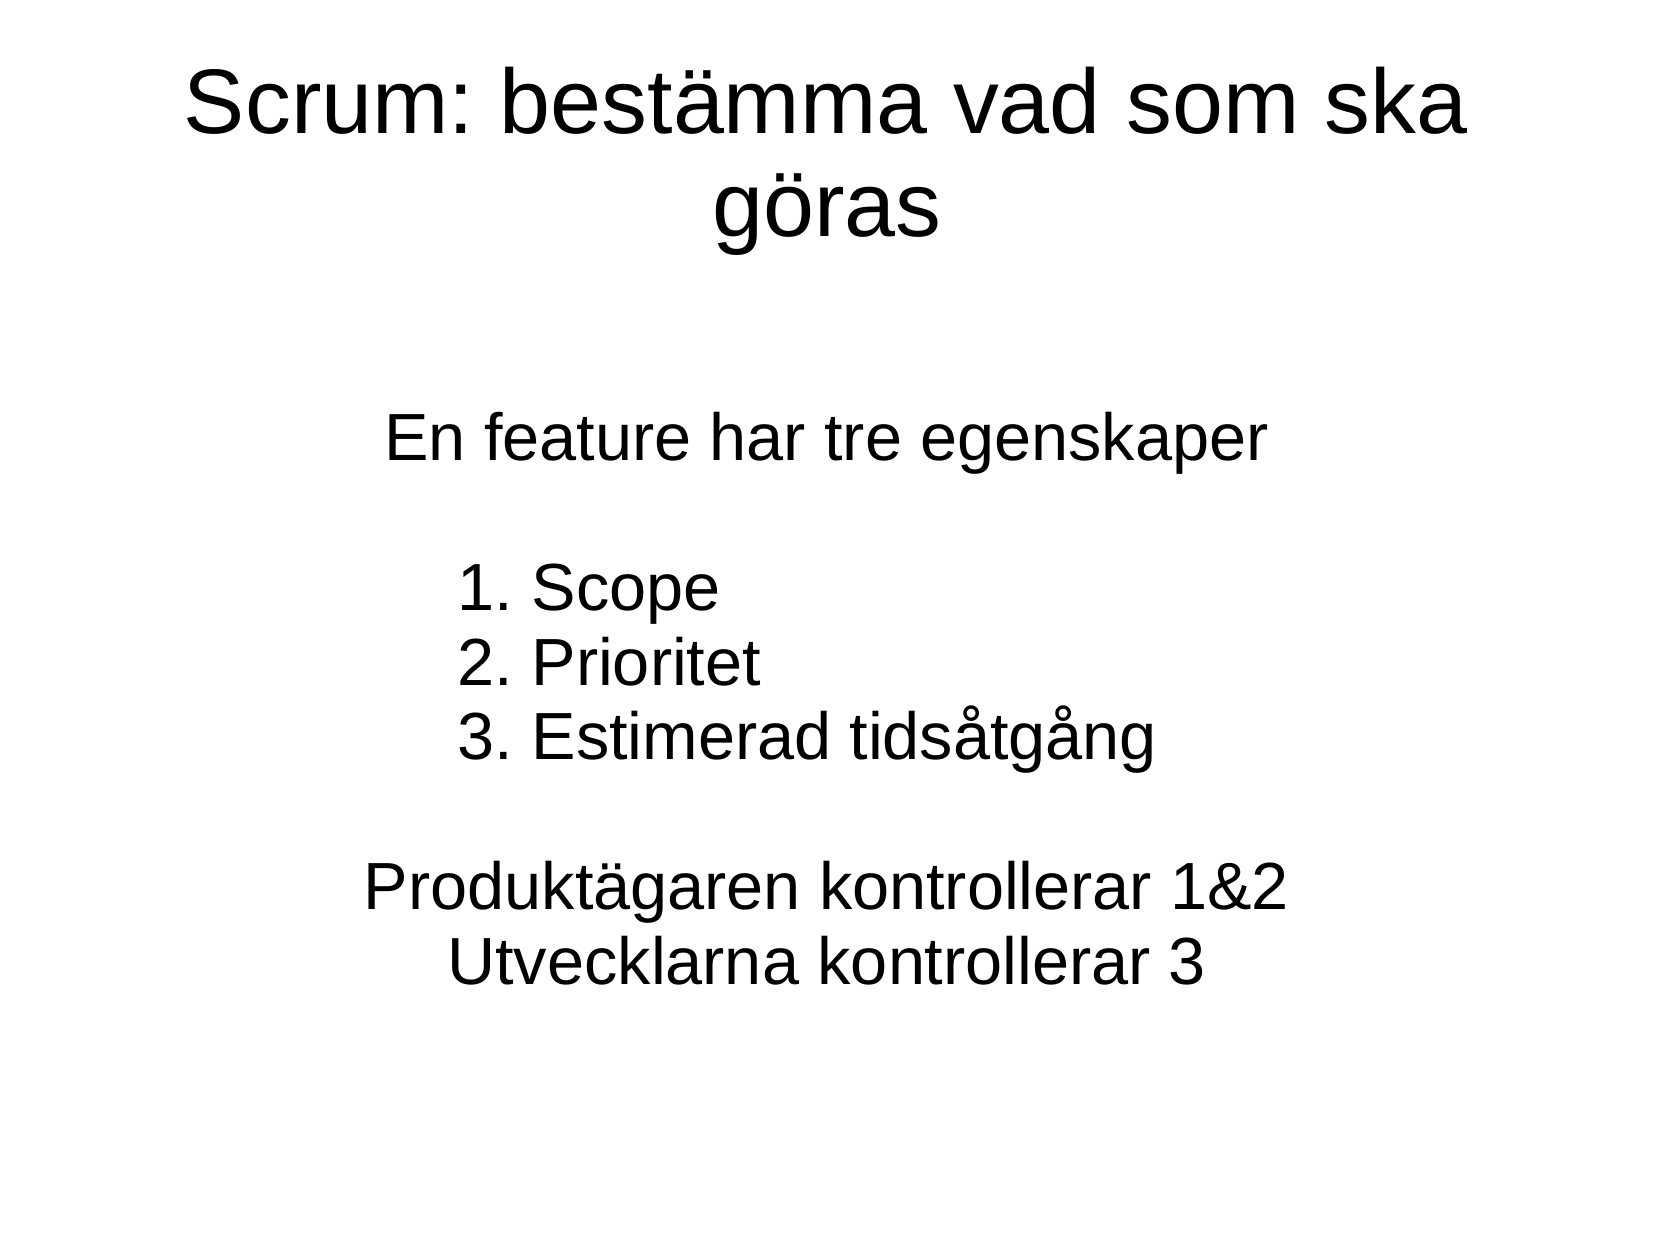

# Scrum: bestämma vad som ska göras
En feature har tre egenskaper
1. Scope
2. Prioritet
3. Estimerad tidsåtgång
Produktägaren kontrollerar 1&2
Utvecklarna kontrollerar 3